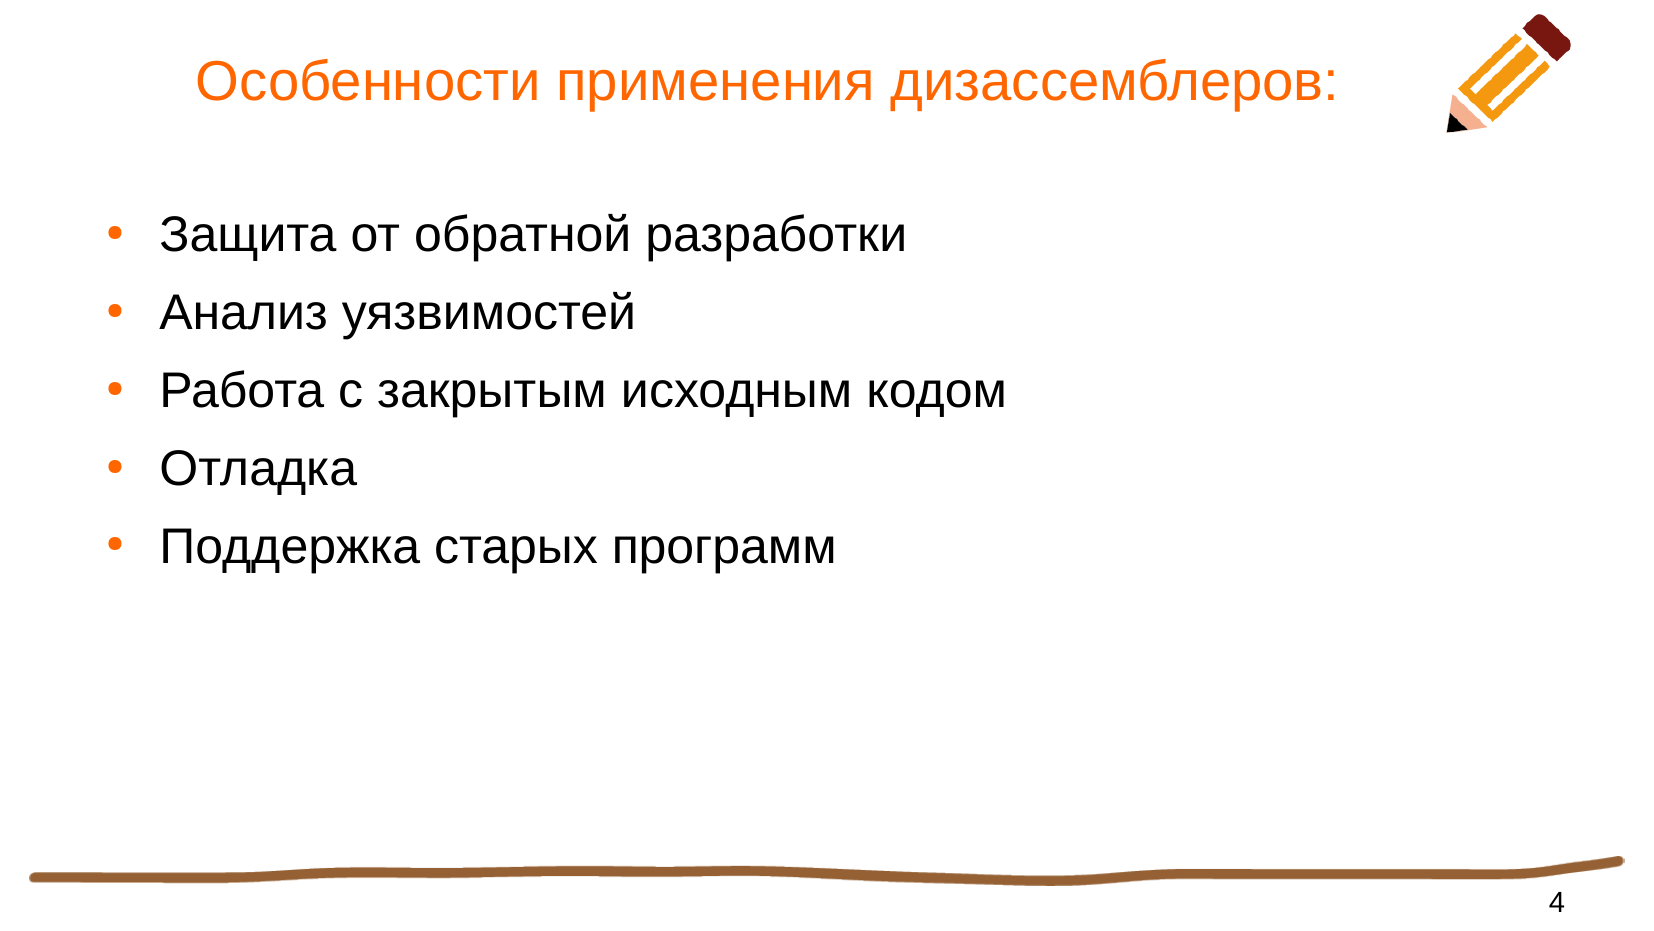

# Особенности применения дизассемблеров:
Защита от обратной разработки
Анализ уязвимостей
Работа с закрытым исходным кодом
Отладка
Поддержка старых программ
4